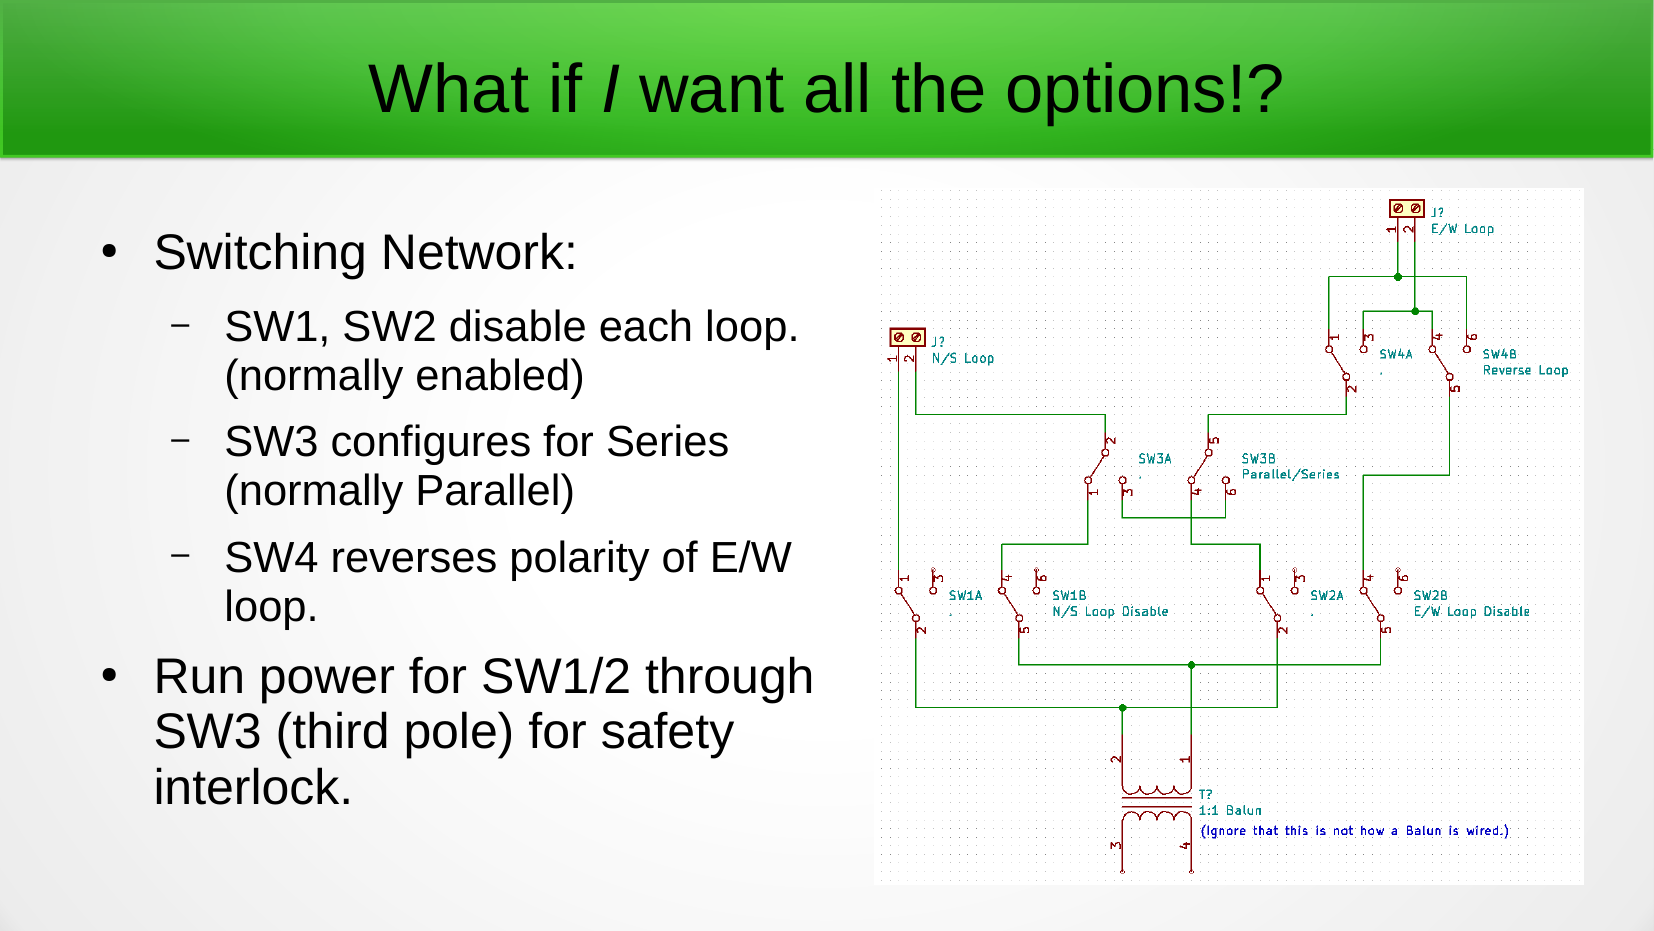

# What if I want all the options!?
Switching Network:
SW1, SW2 disable each loop. (normally enabled)
SW3 configures for Series (normally Parallel)
SW4 reverses polarity of E/W loop.
Run power for SW1/2 through SW3 (third pole) for safety interlock.